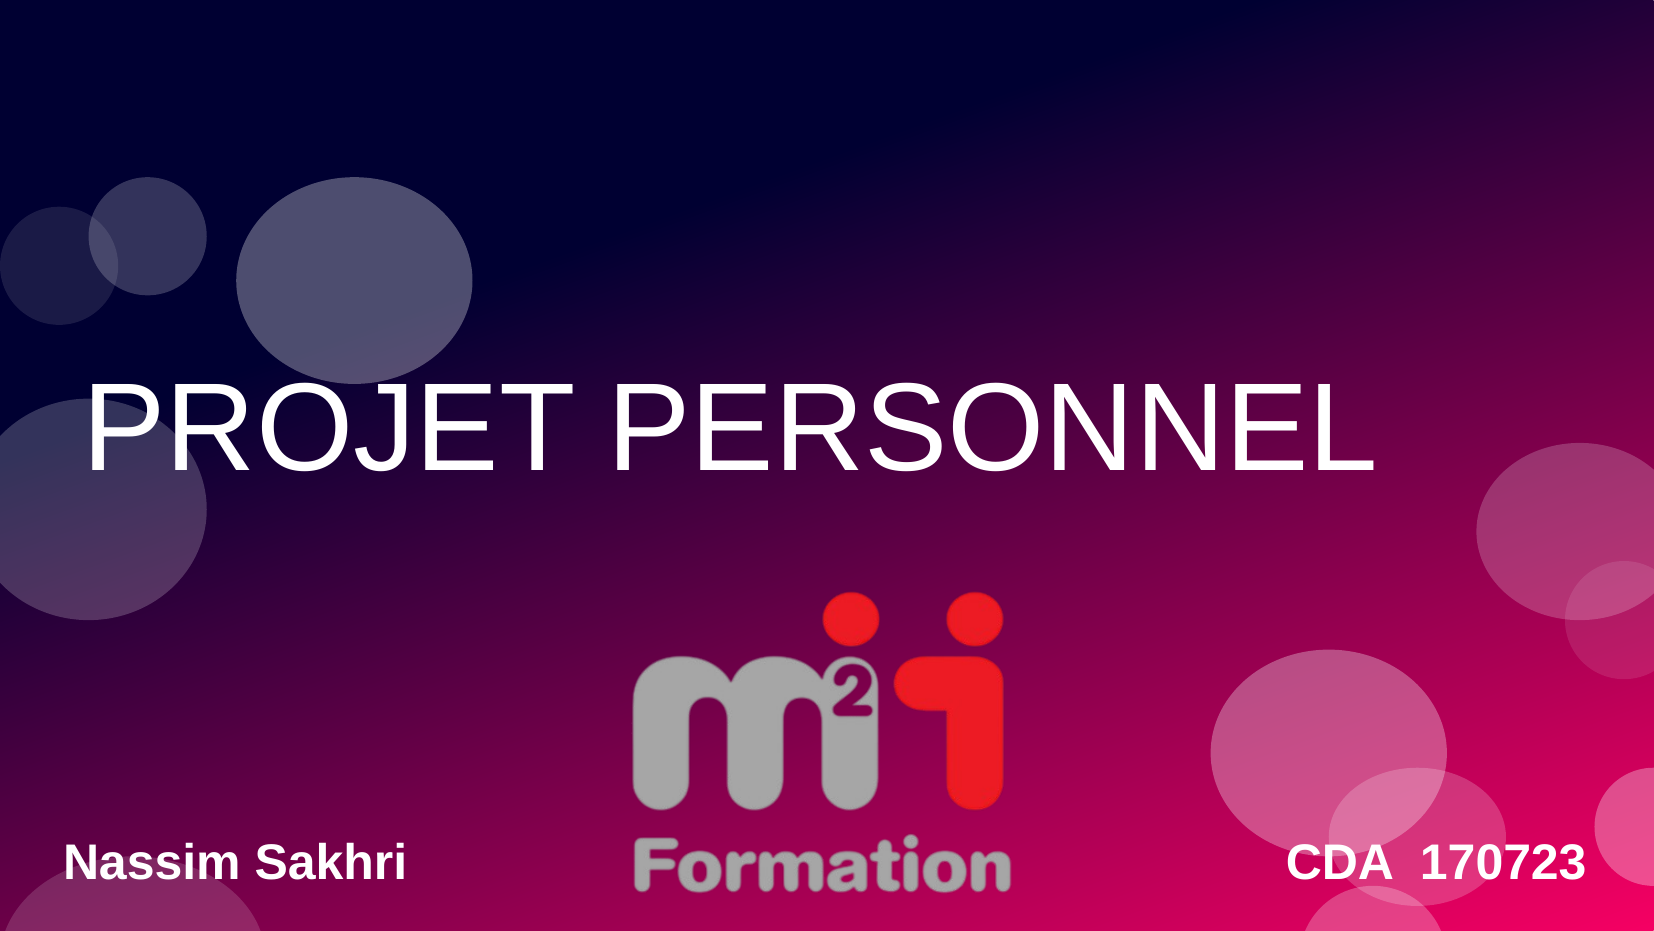

# PROJET PERSONNEL
Nassim Sakhri CDA 170723